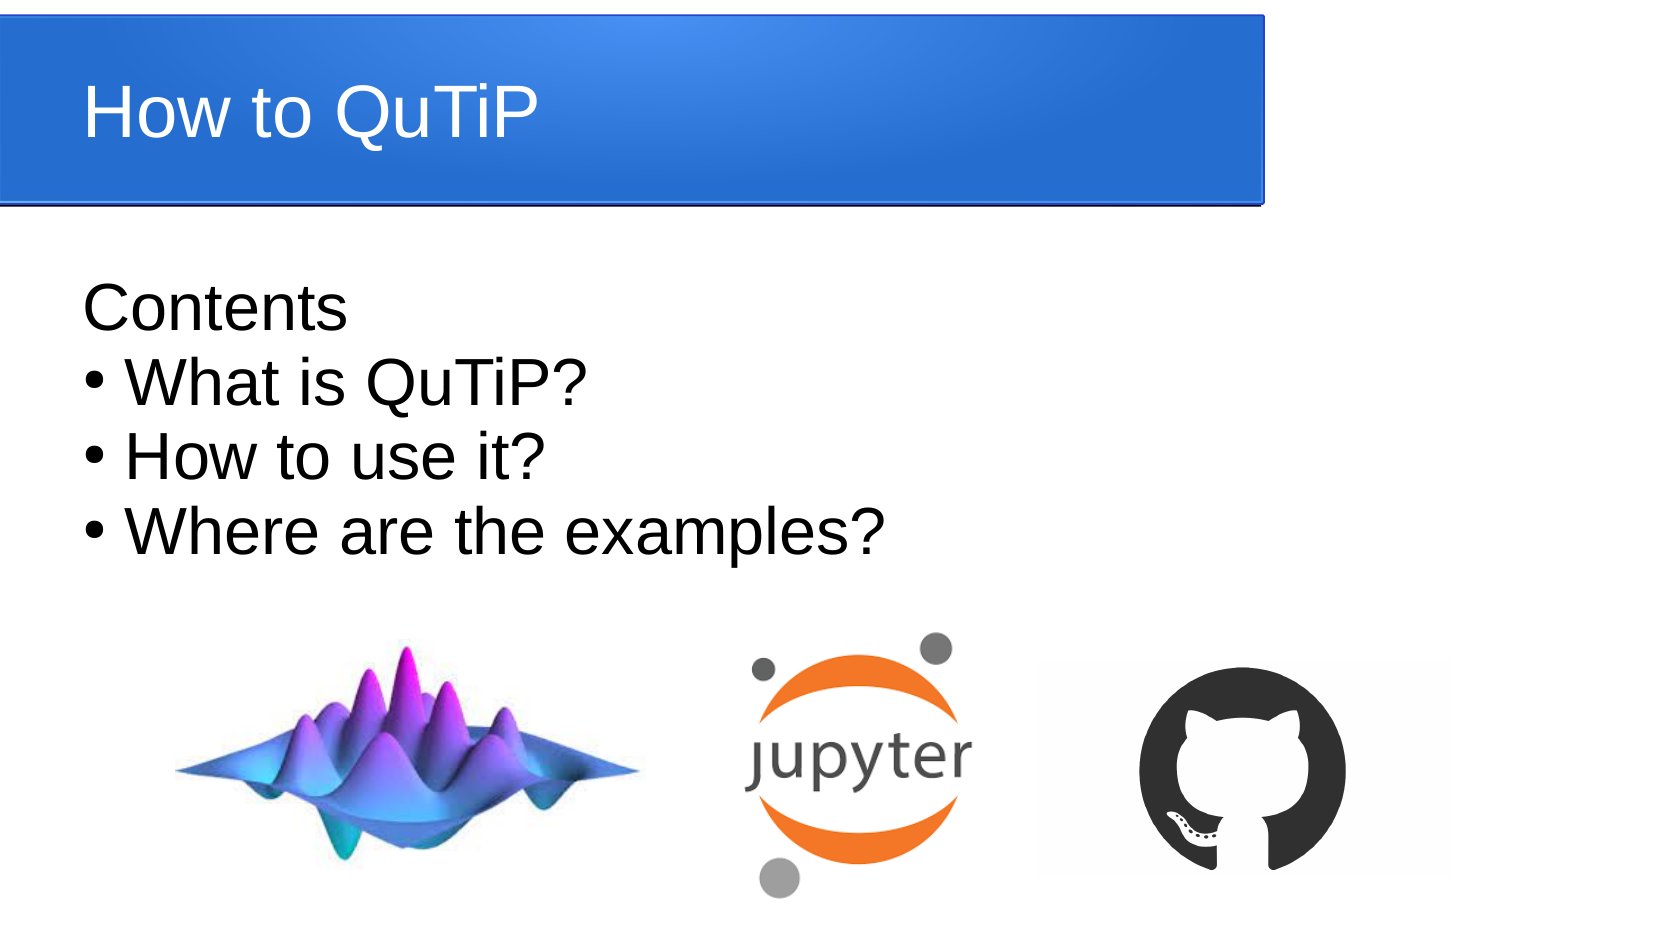

# How to QuTiP
Contents
 What is QuTiP?
 How to use it?
 Where are the examples?